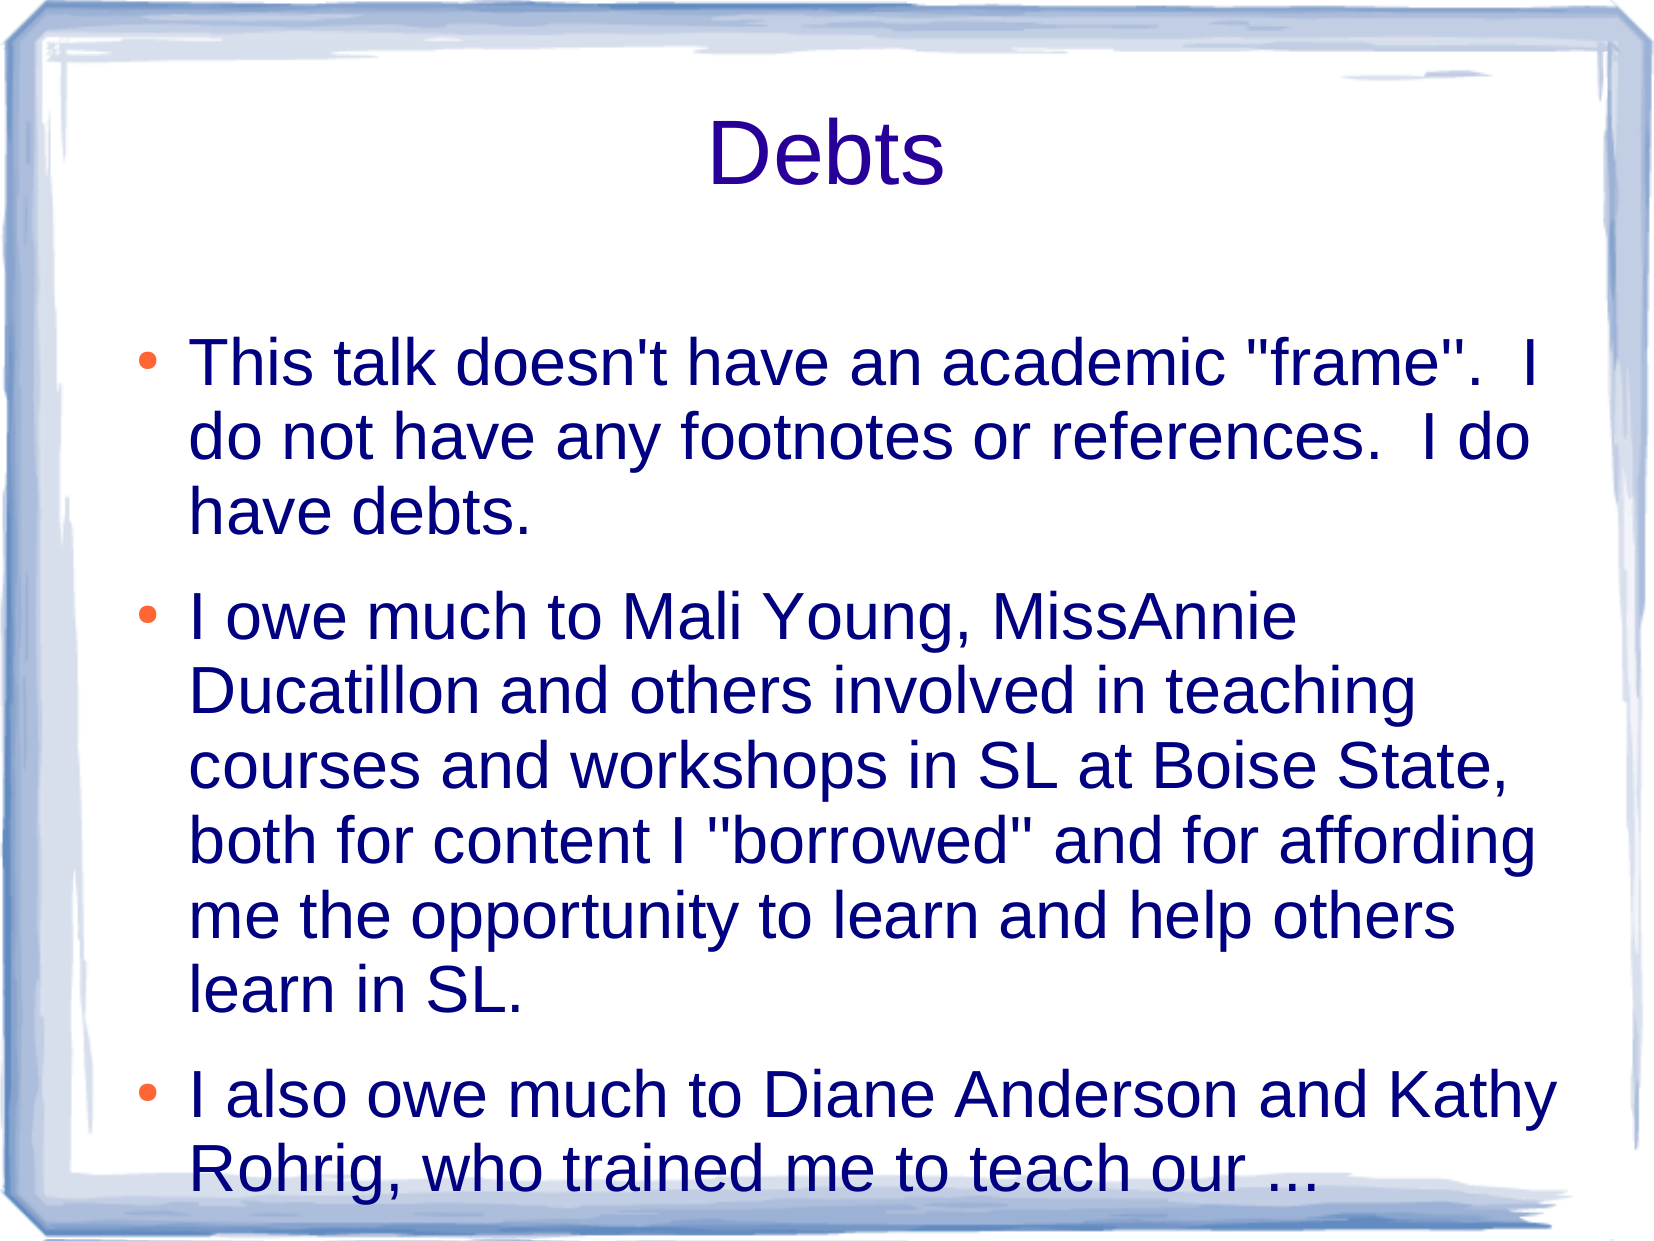

# Debts
This talk doesn't have an academic ''frame''. I do not have any footnotes or references. I do have debts.
I owe much to Mali Young, MissAnnie Ducatillon and others involved in teaching courses and workshops in SL at Boise State, both for content I ''borrowed'' and for affording me the opportunity to learn and help others learn in SL.
I also owe much to Diane Anderson and Kathy Rohrig, who trained me to teach our ...